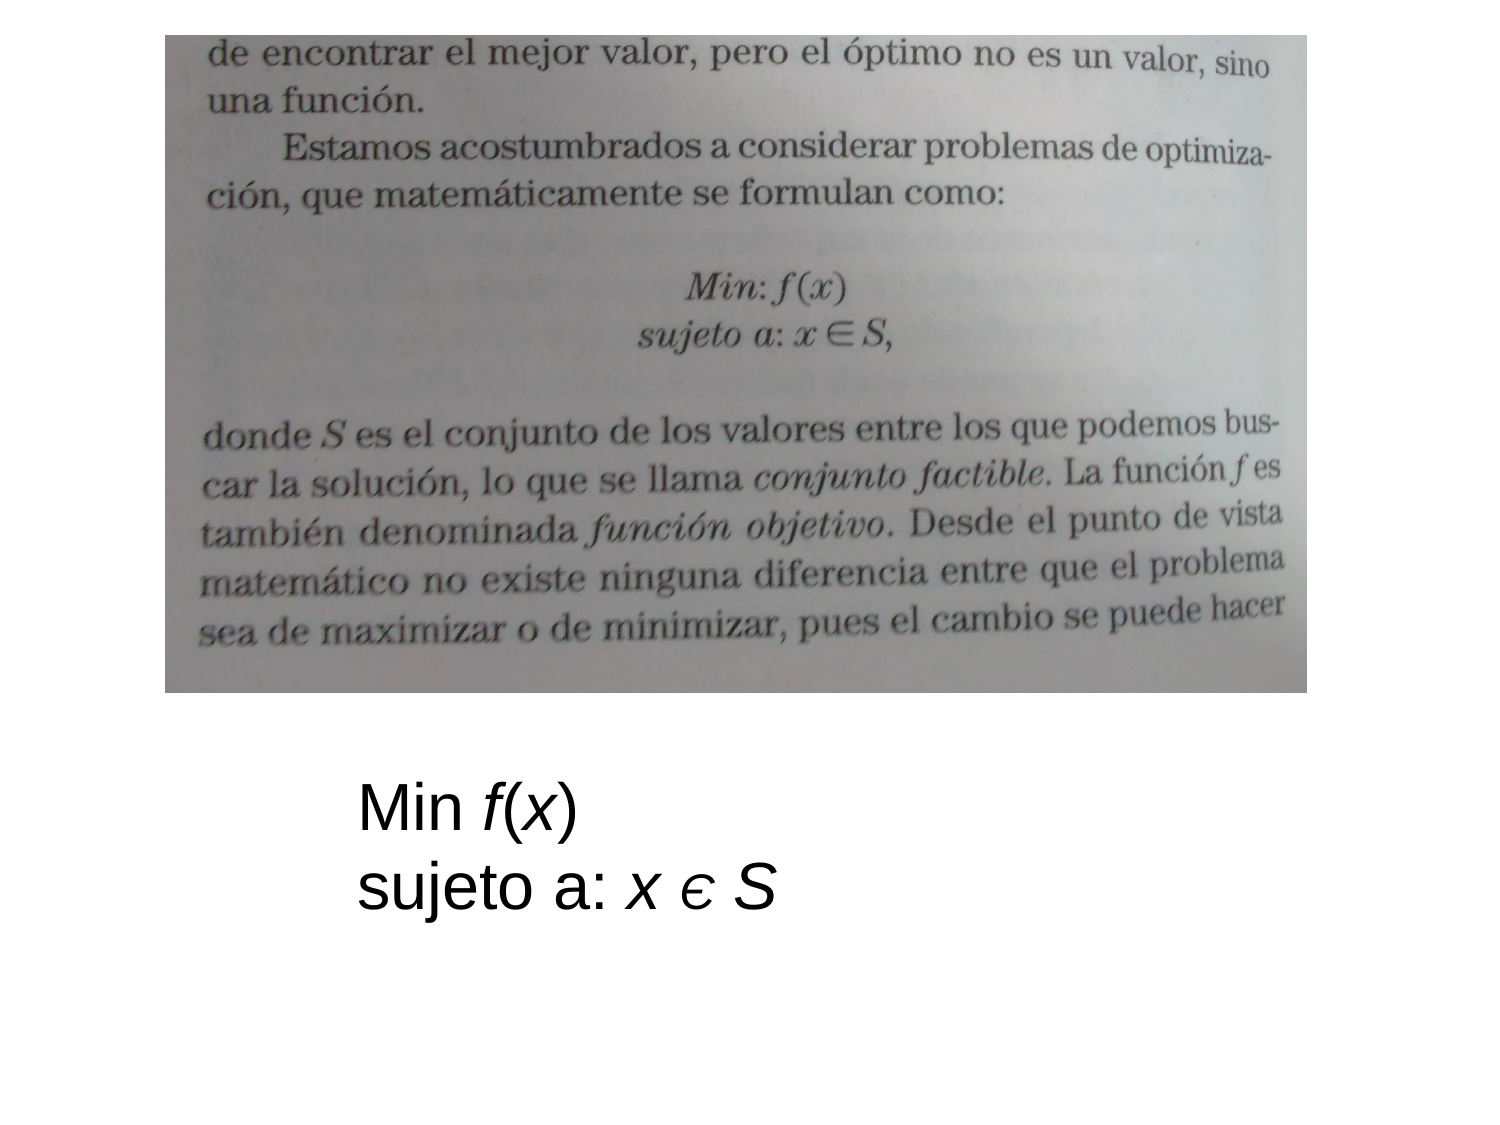

Min f(x)
sujeto a: x Є S